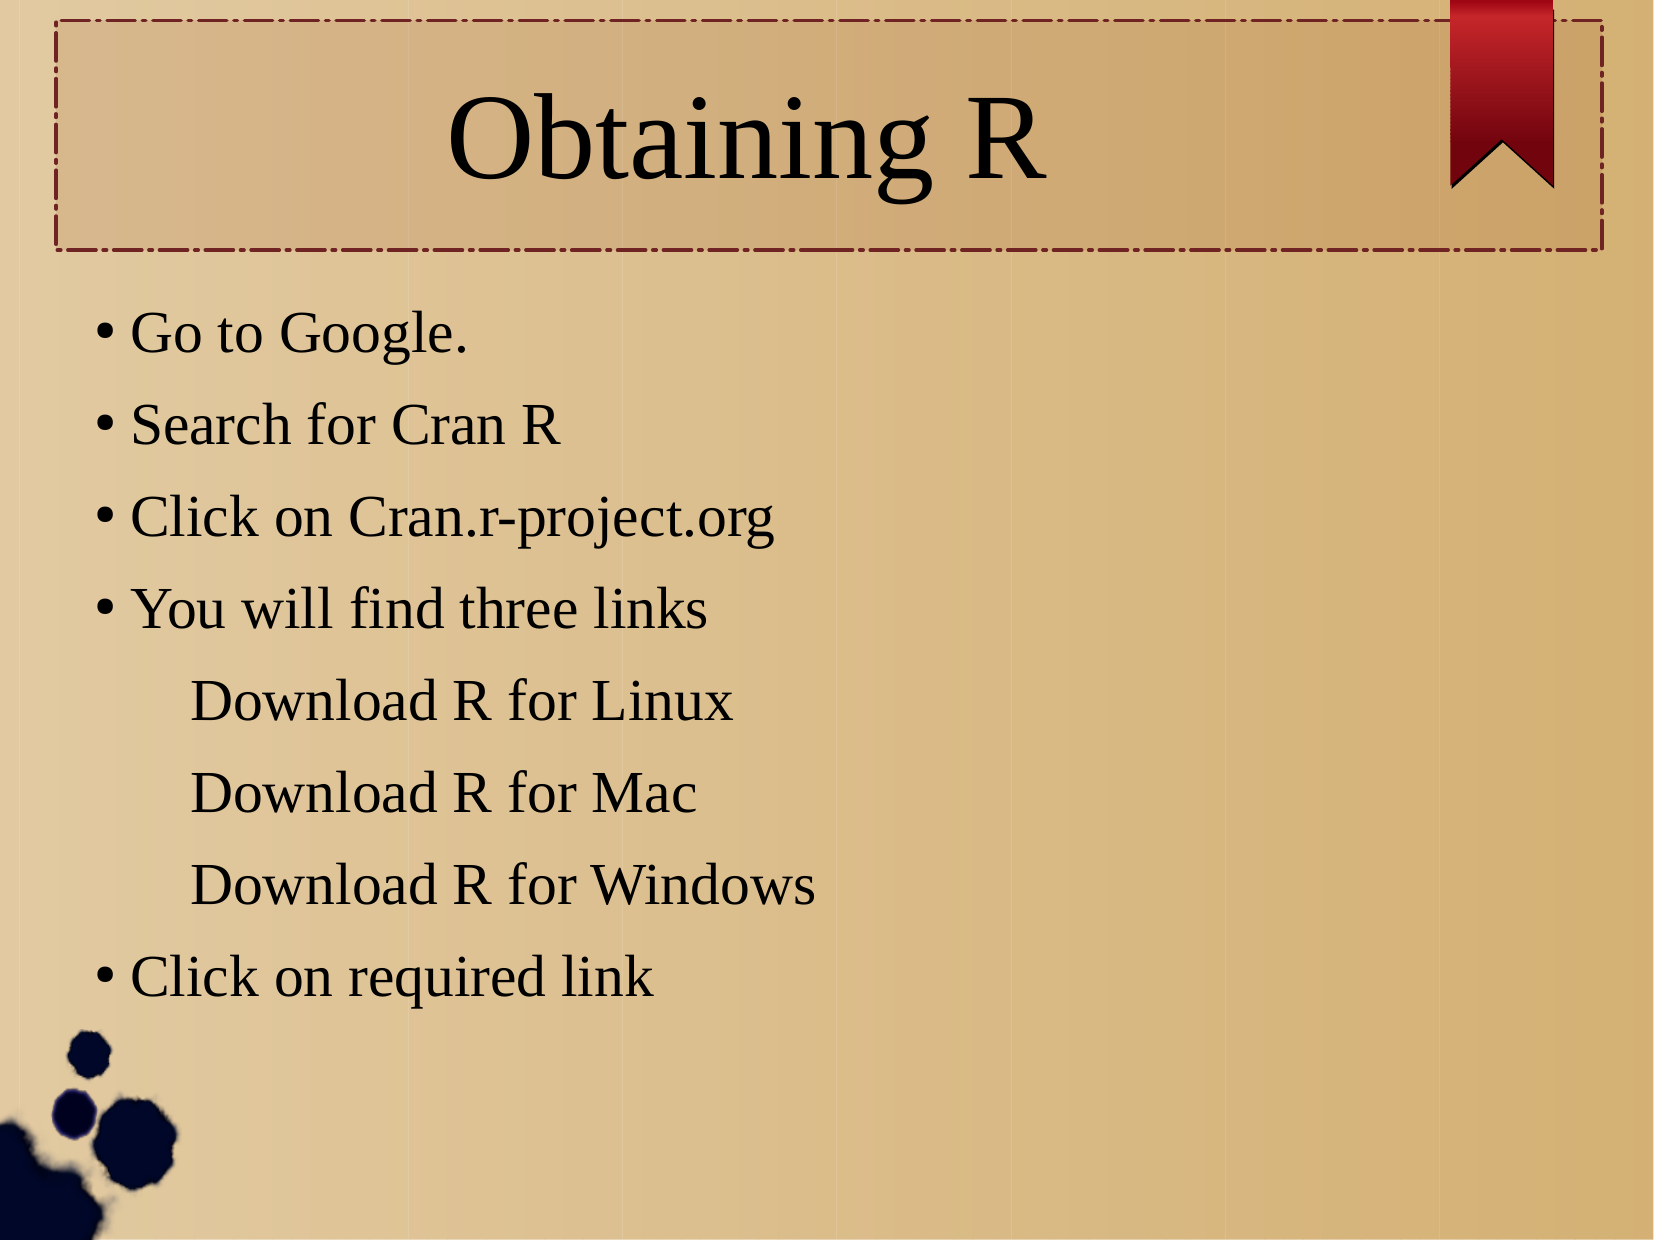

# Obtaining R
Go to Google.
Search for Cran R
Click on Cran.r-project.org
You will find three links
 Download R for Linux
 Download R for Mac
 Download R for Windows
Click on required link